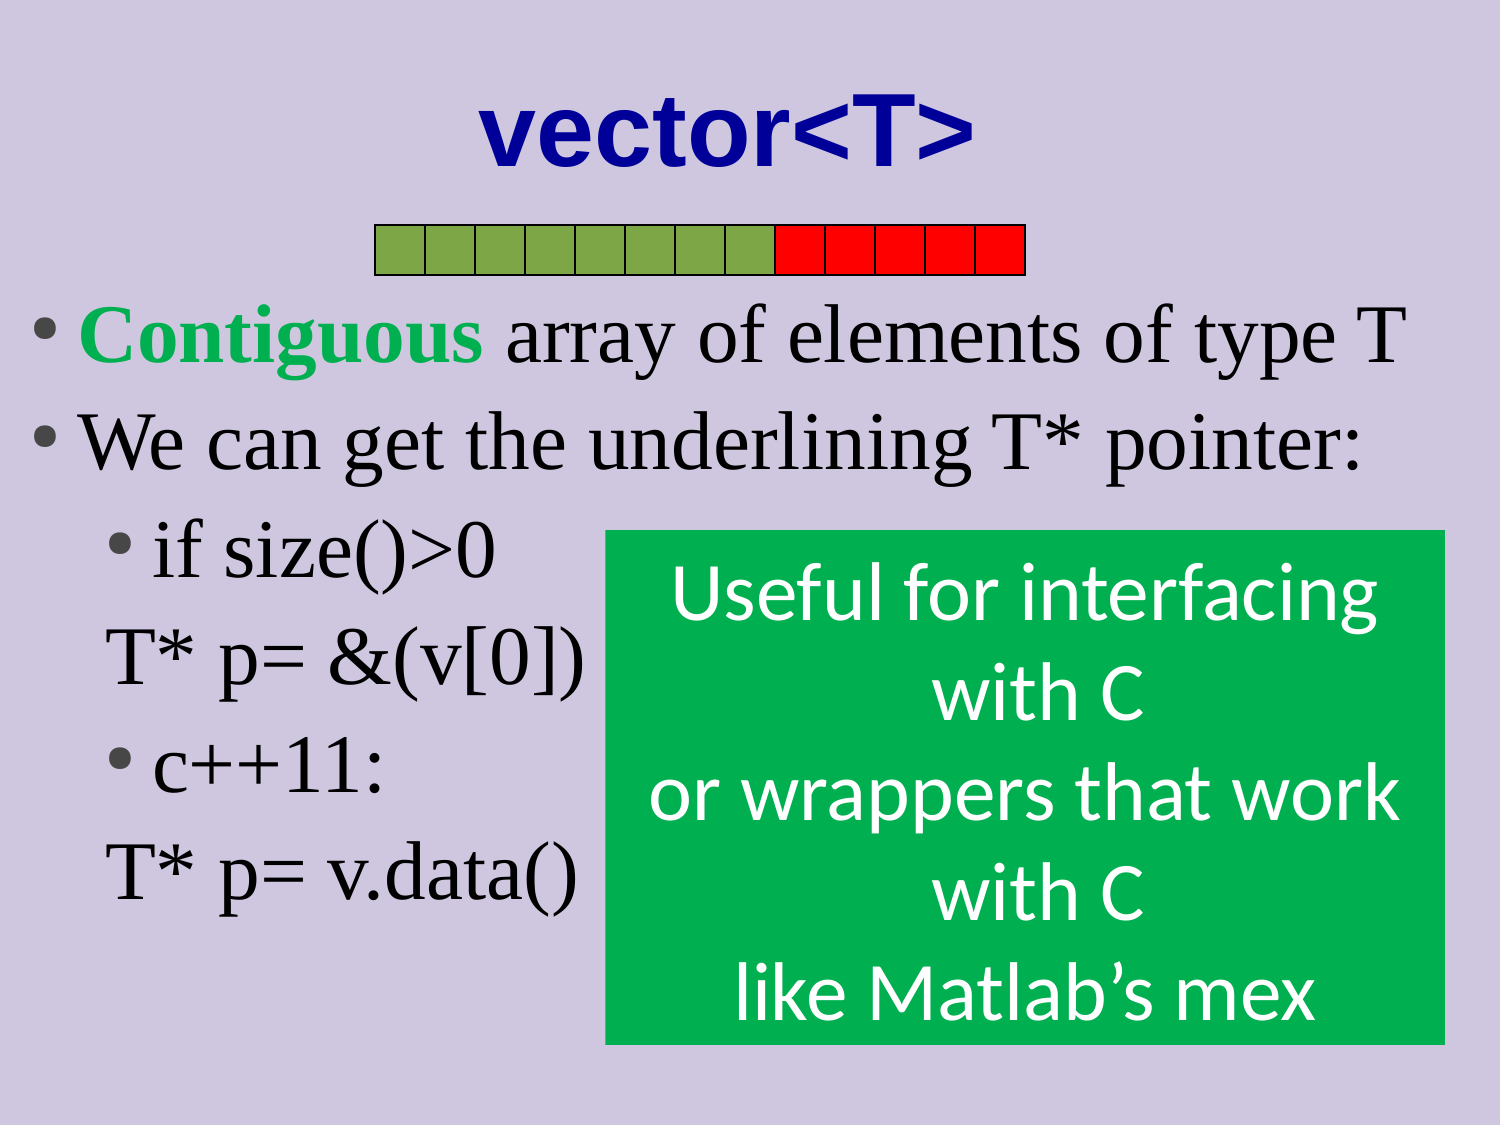

# vector<T>
Contiguous array of elements of type T
We can get the underlining T* pointer:
if size()>0
T* p= &(v[0])
c++11:
T* p= v.data()
Useful for interfacing with C
or wrappers that work with C
like Matlab’s mex